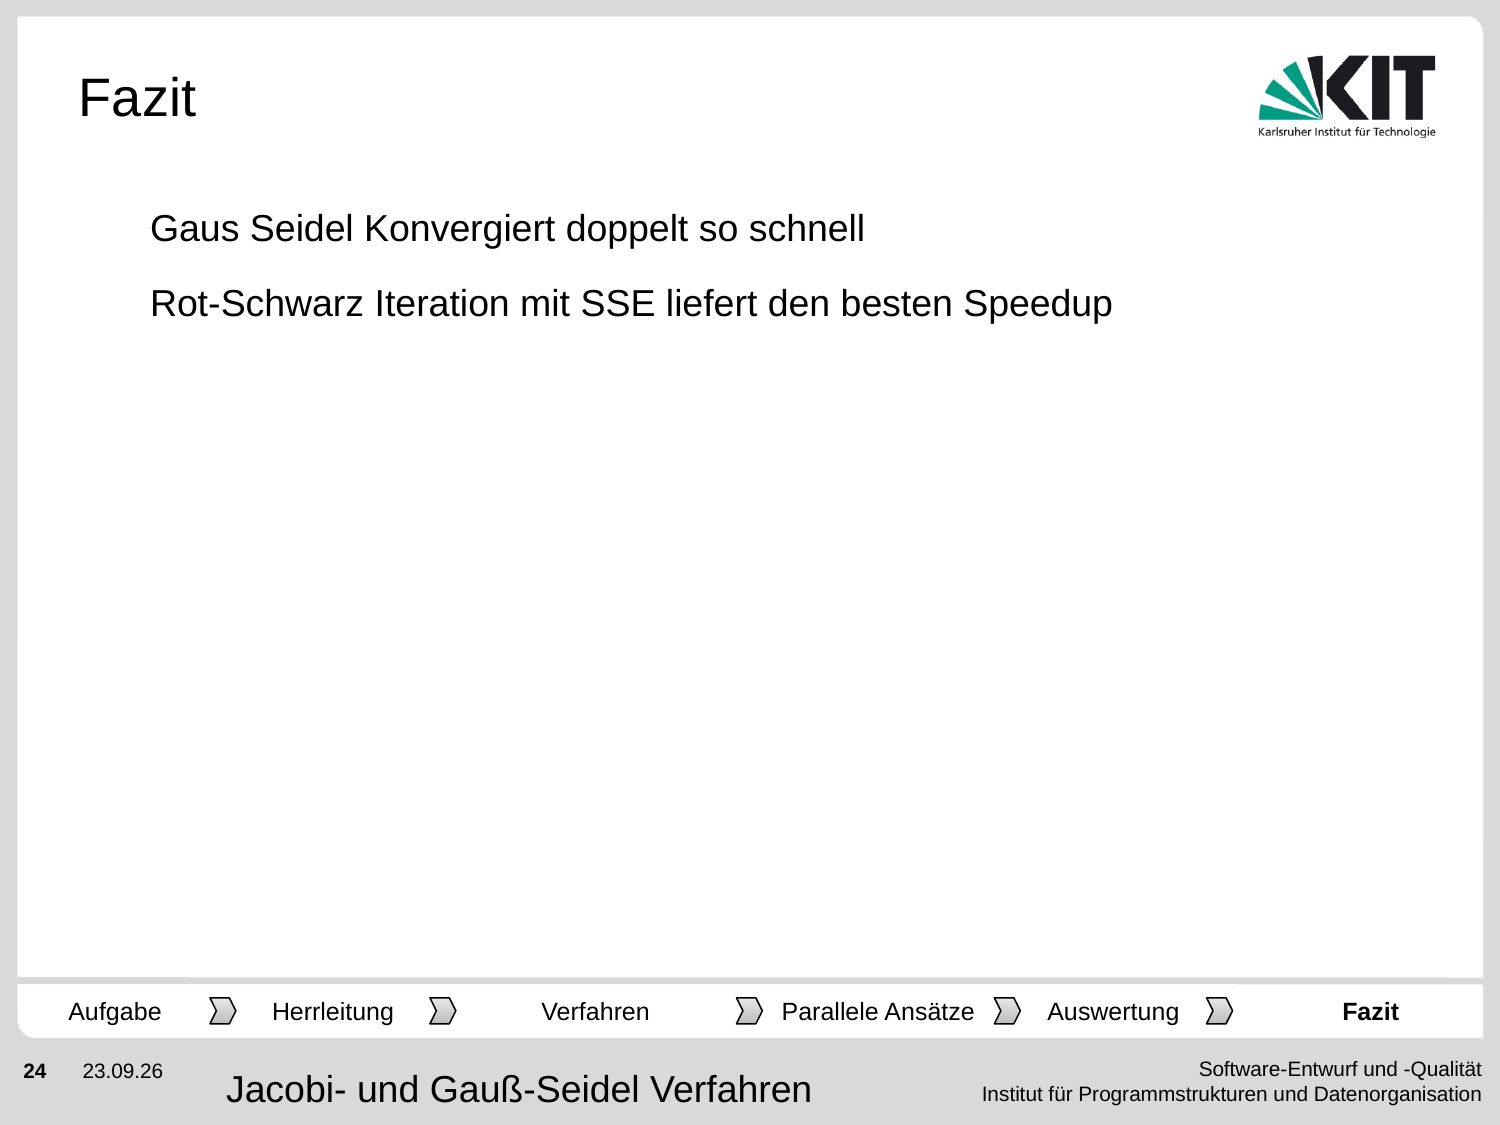

# Fazit
Gaus Seidel Konvergiert doppelt so schnell
Rot-Schwarz Iteration mit SSE liefert den besten Speedup
Aufgabe
Herrleitung
Verfahren
Parallele Ansätze
Auswertung
Fazit
Jacobi- und Gauß-Seidel Verfahren